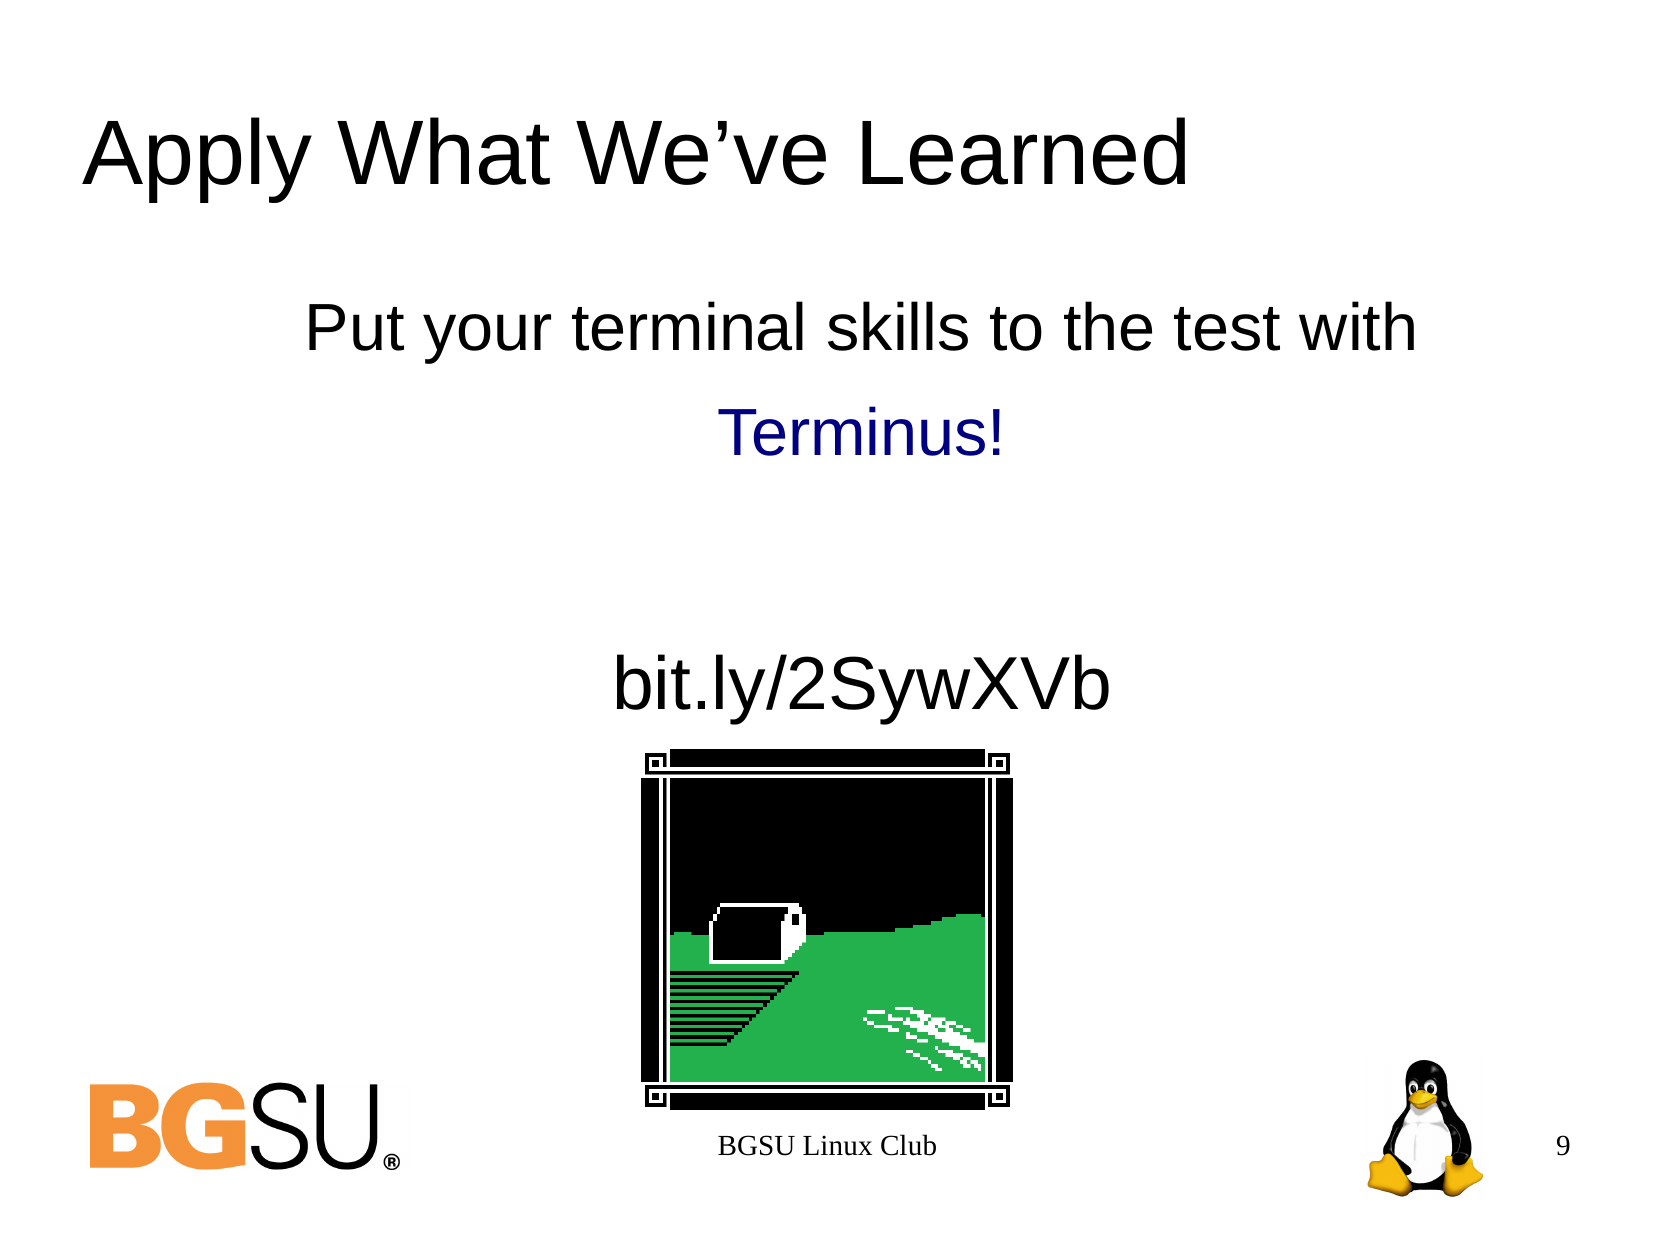

# Apply What We’ve Learned
Put your terminal skills to the test with
Terminus!
bit.ly/2SywXVb
BGSU Linux Club
9